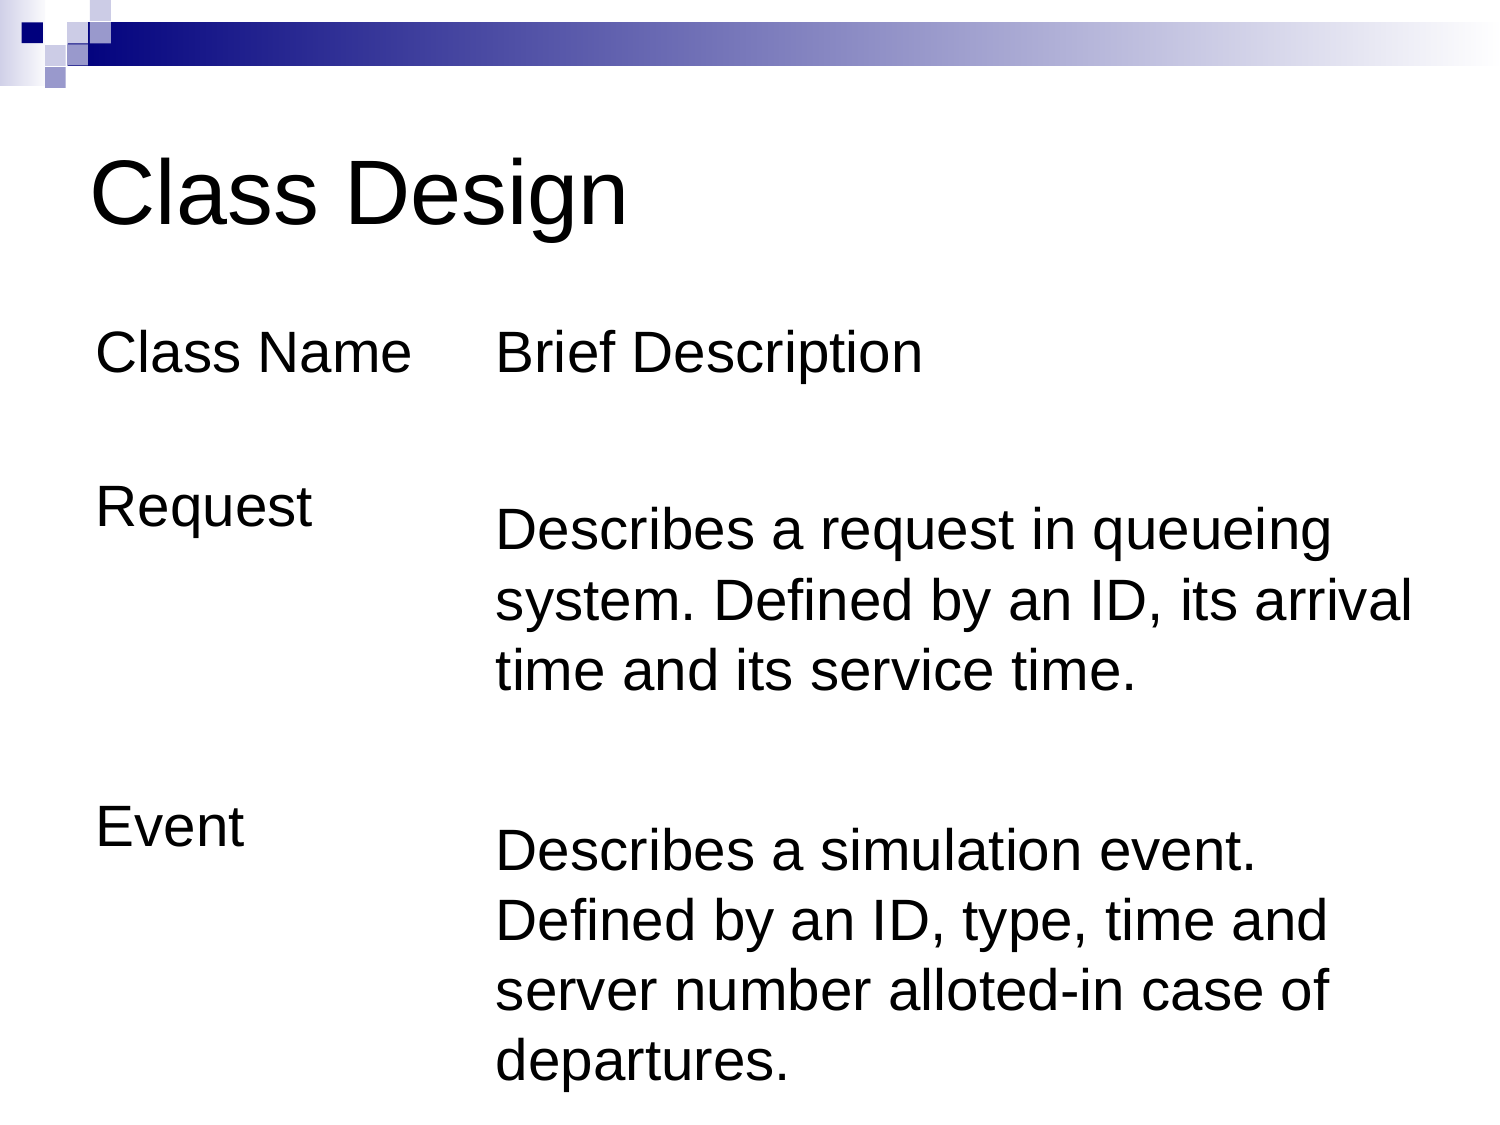

# Class Design
| Class Name | Brief Description |
| --- | --- |
| Request | Describes a request in queueing system. Defined by an ID, its arrival time and its service time. |
| Event | Describes a simulation event. Defined by an ID, type, time and server number alloted-in case of departures. |
| | |
| | |
| | |